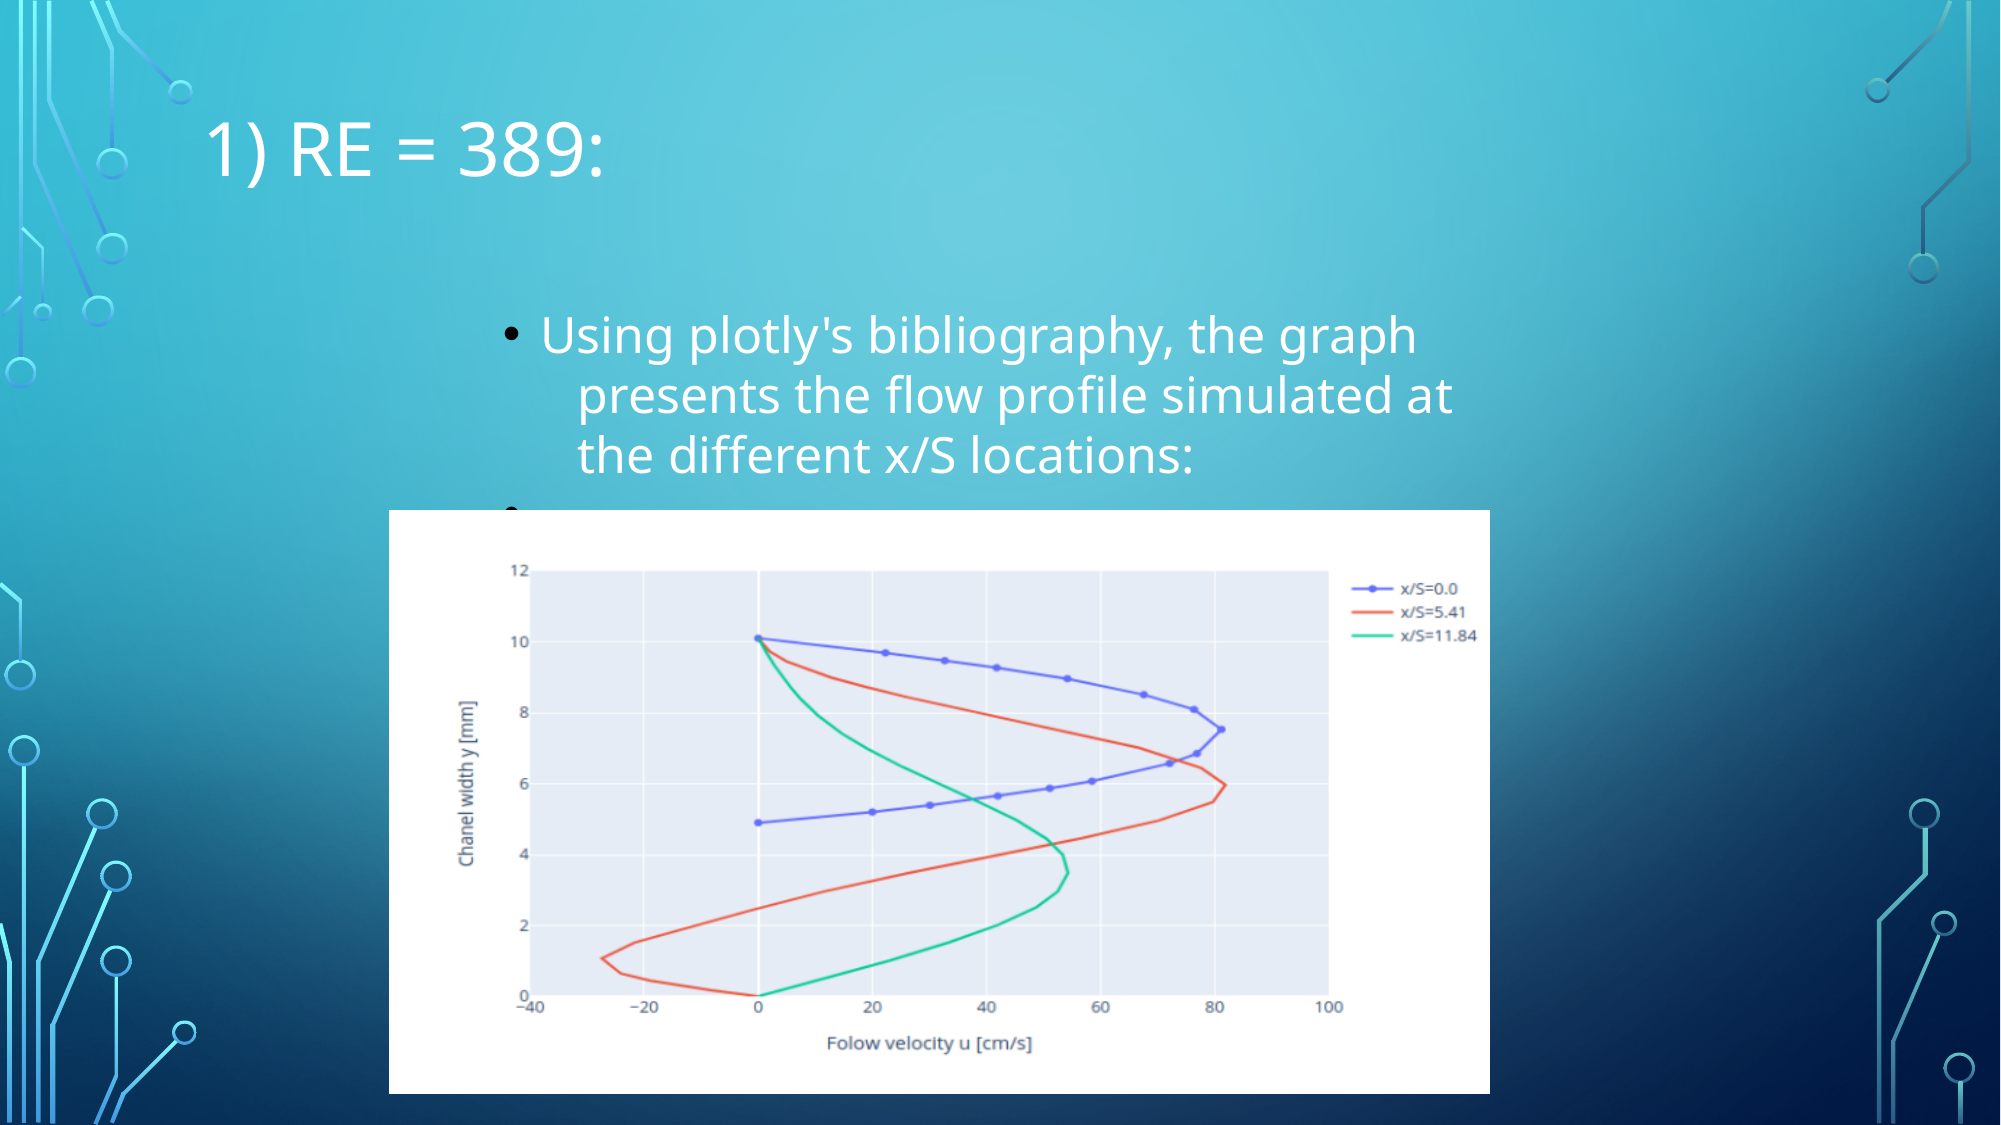

# 1) Re = 389:
Using plotly's bibliography, the graph presents the flow profile simulated at the different x/S locations: